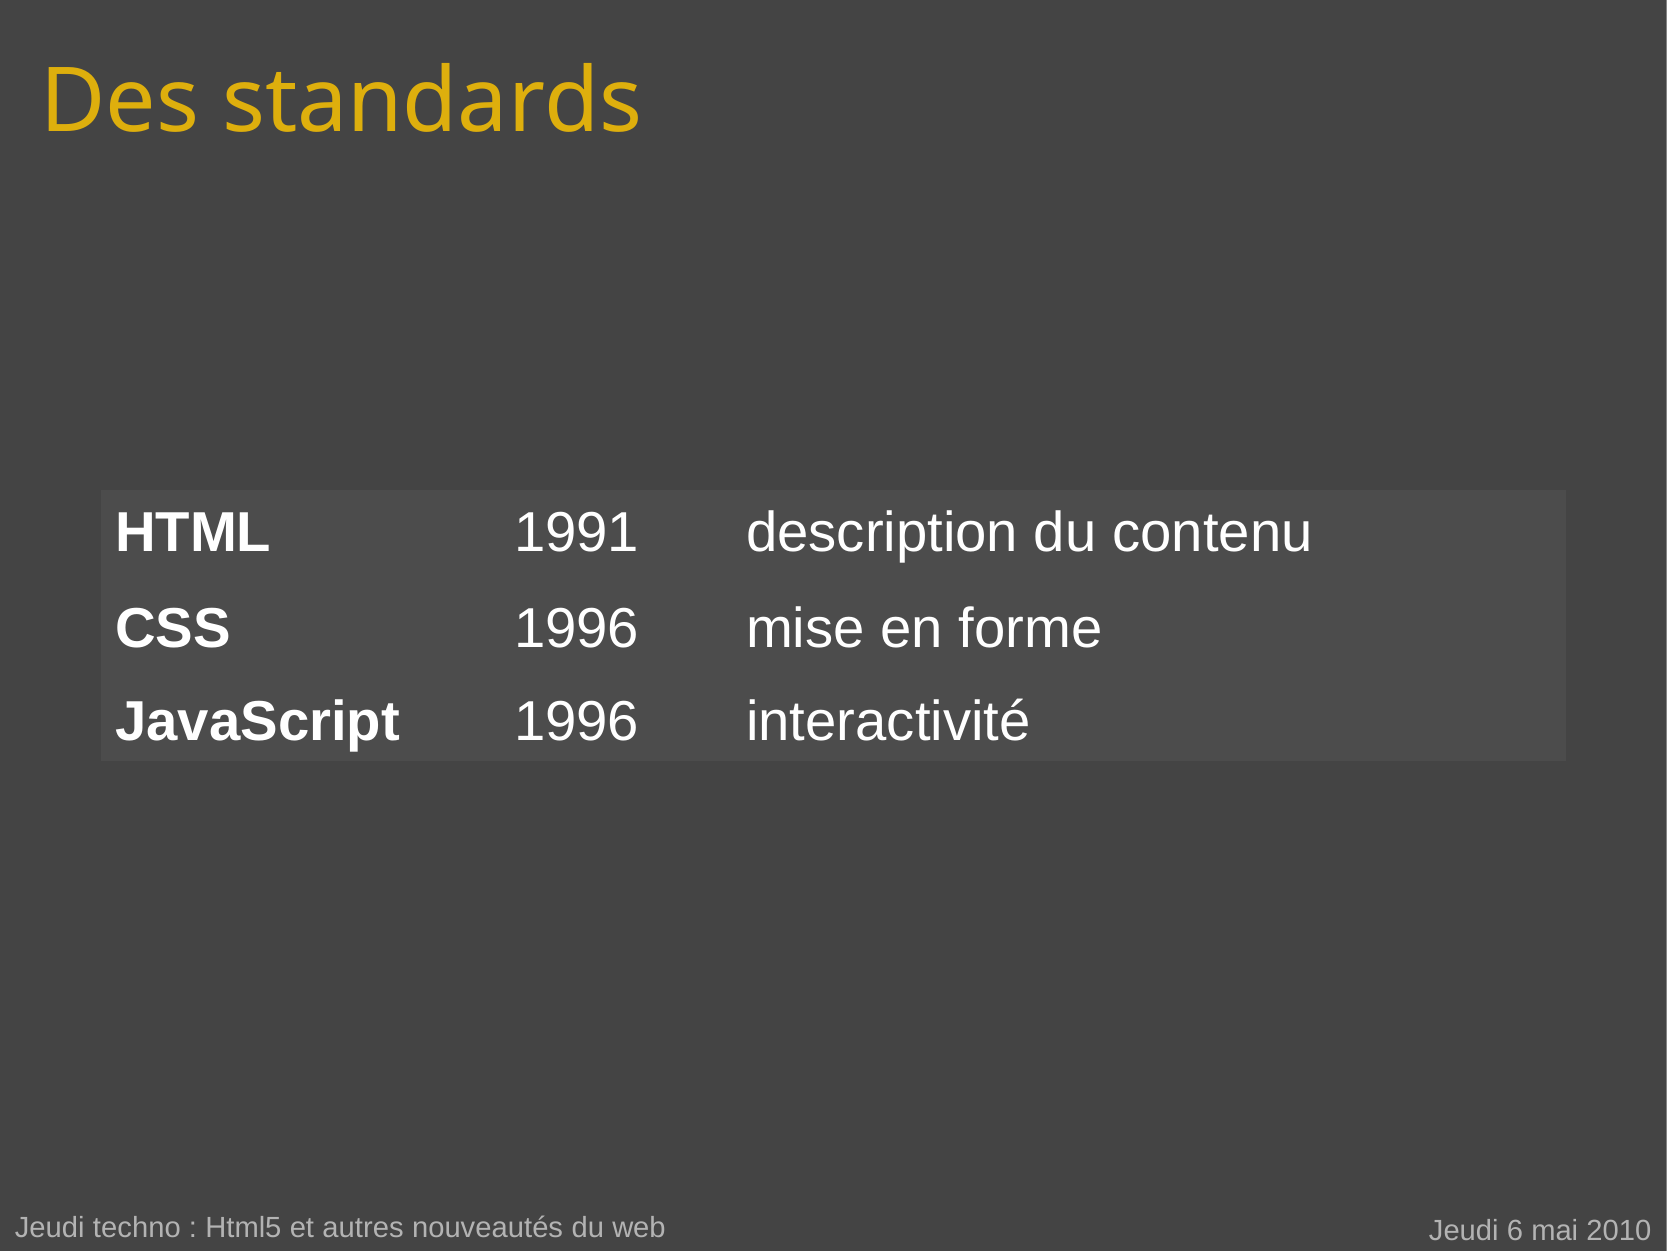

# Des standards
| HTML | 1991 | description du contenu |
| --- | --- | --- |
| CSS | 1996 | mise en forme |
| JavaScript | 1996 | interactivité |
Jeudi techno : Html5 et autres nouveautés du web
Jeudi 6 mai 2010